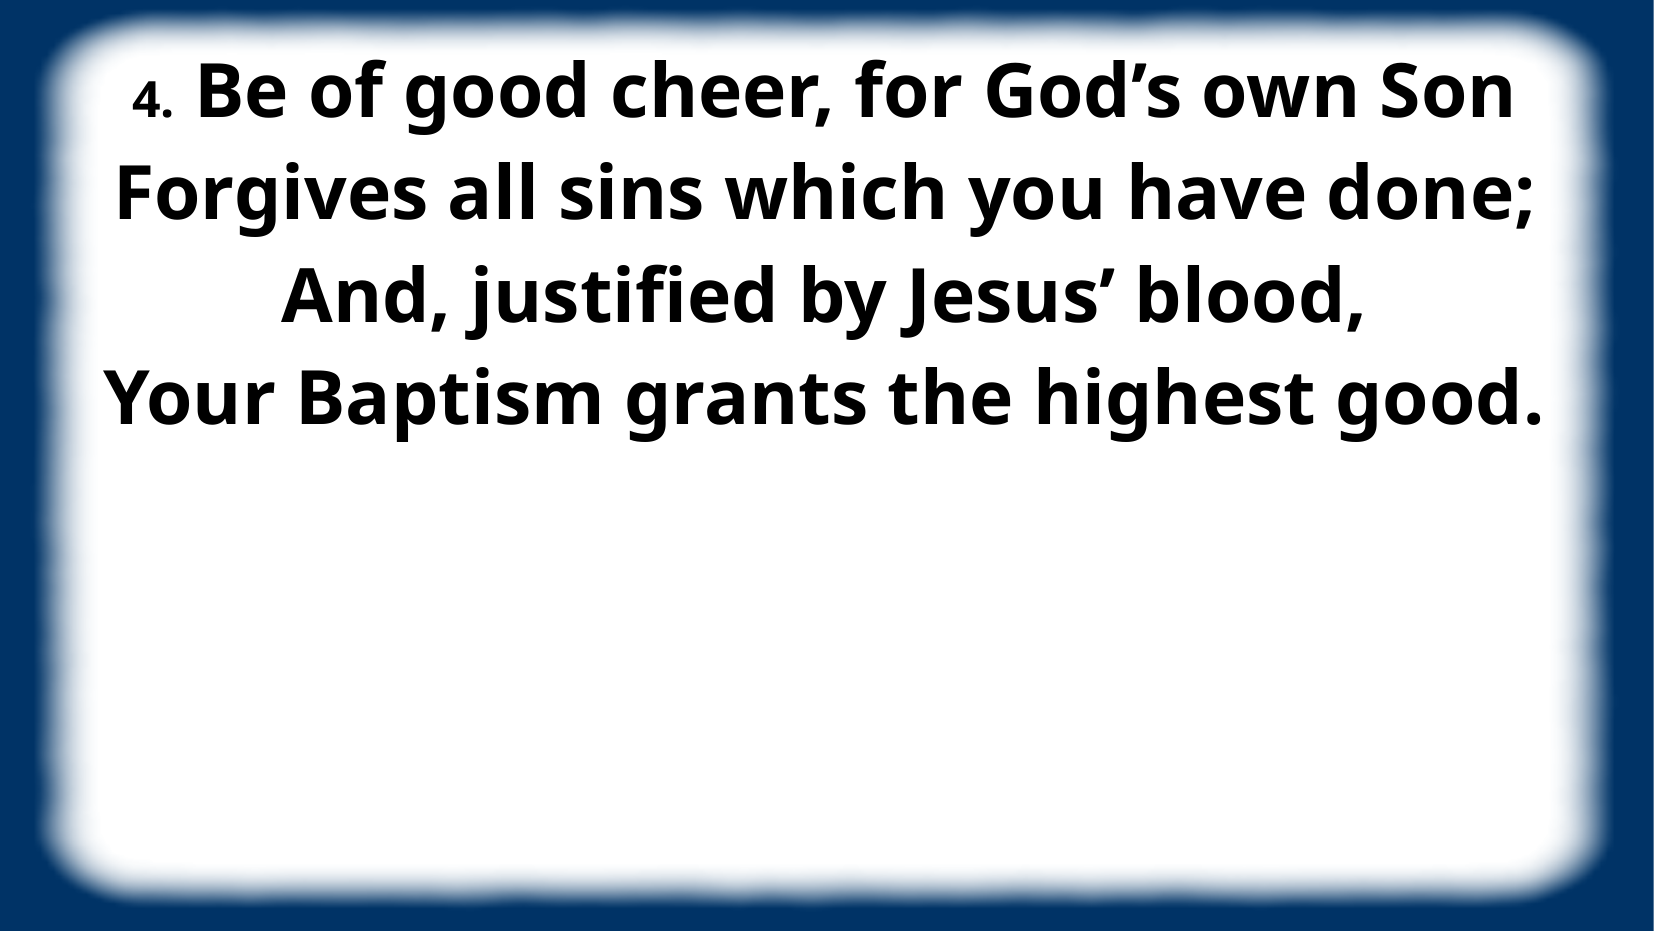

4. Be of good cheer, for God’s own Son
Forgives all sins which you have done;
And, justified by Jesus’ blood,
Your Baptism grants the highest good.